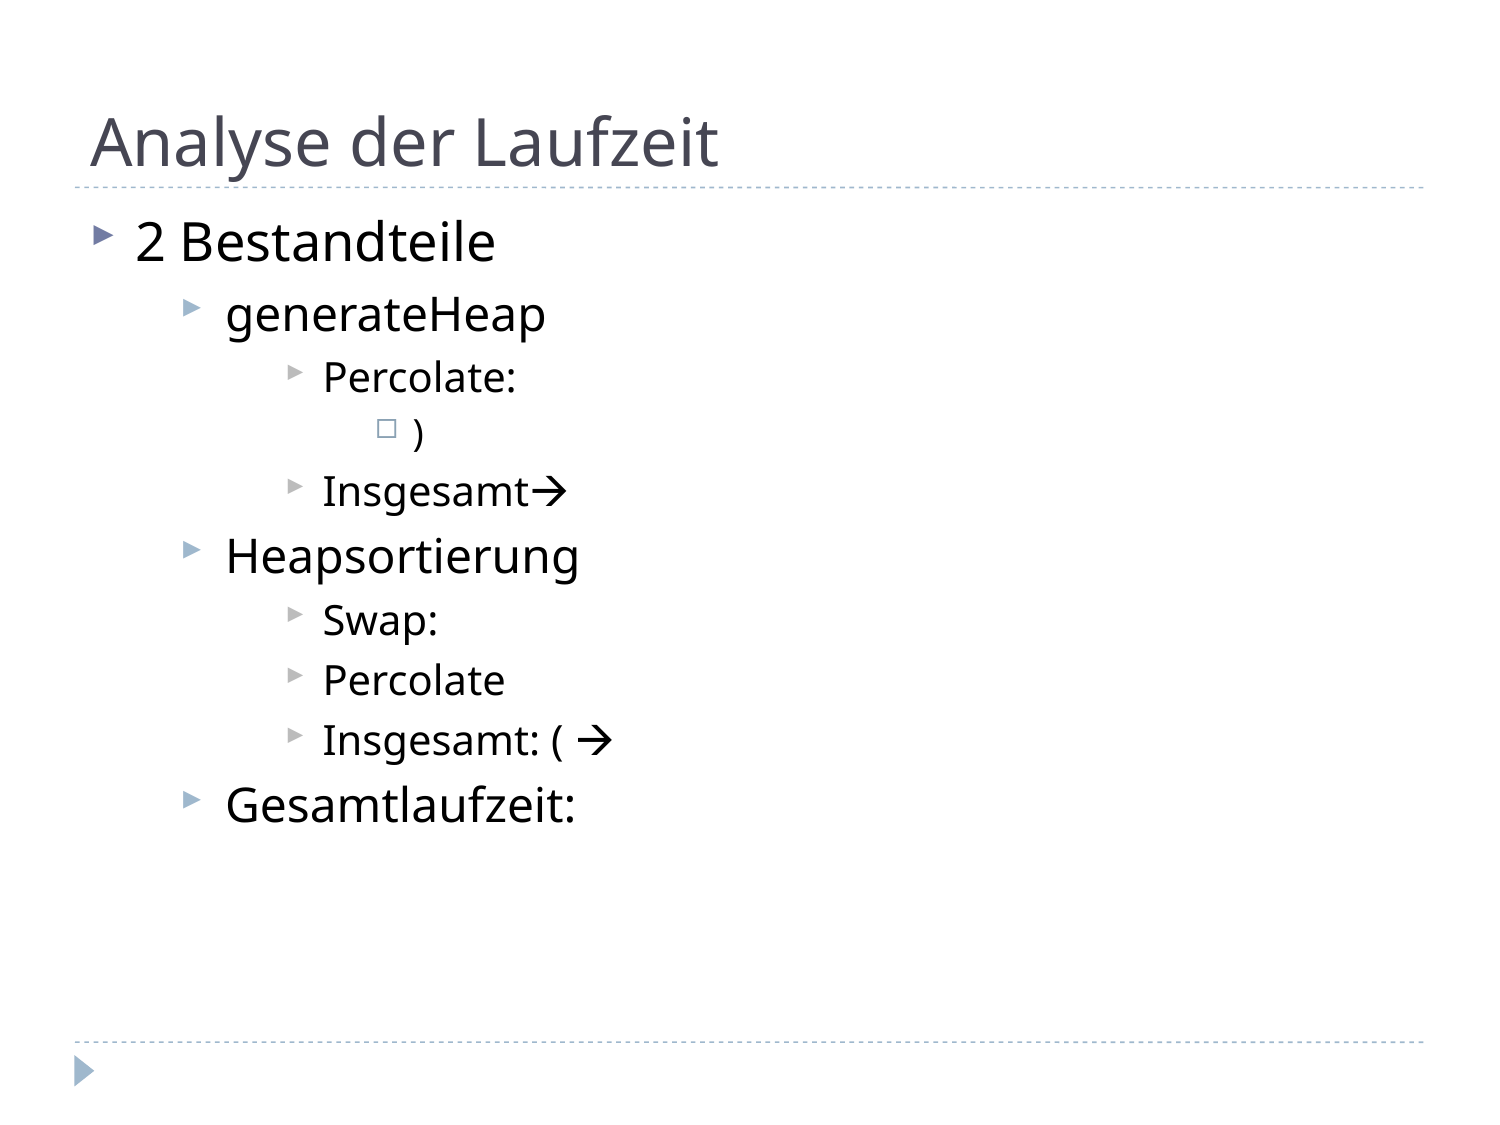

# Analyse der Laufzeit
2 Bestandteile
generateHeap
Percolate:
)
Insgesamt
Heapsortierung
Swap:
Percolate
Insgesamt: ( 
Gesamtlaufzeit: